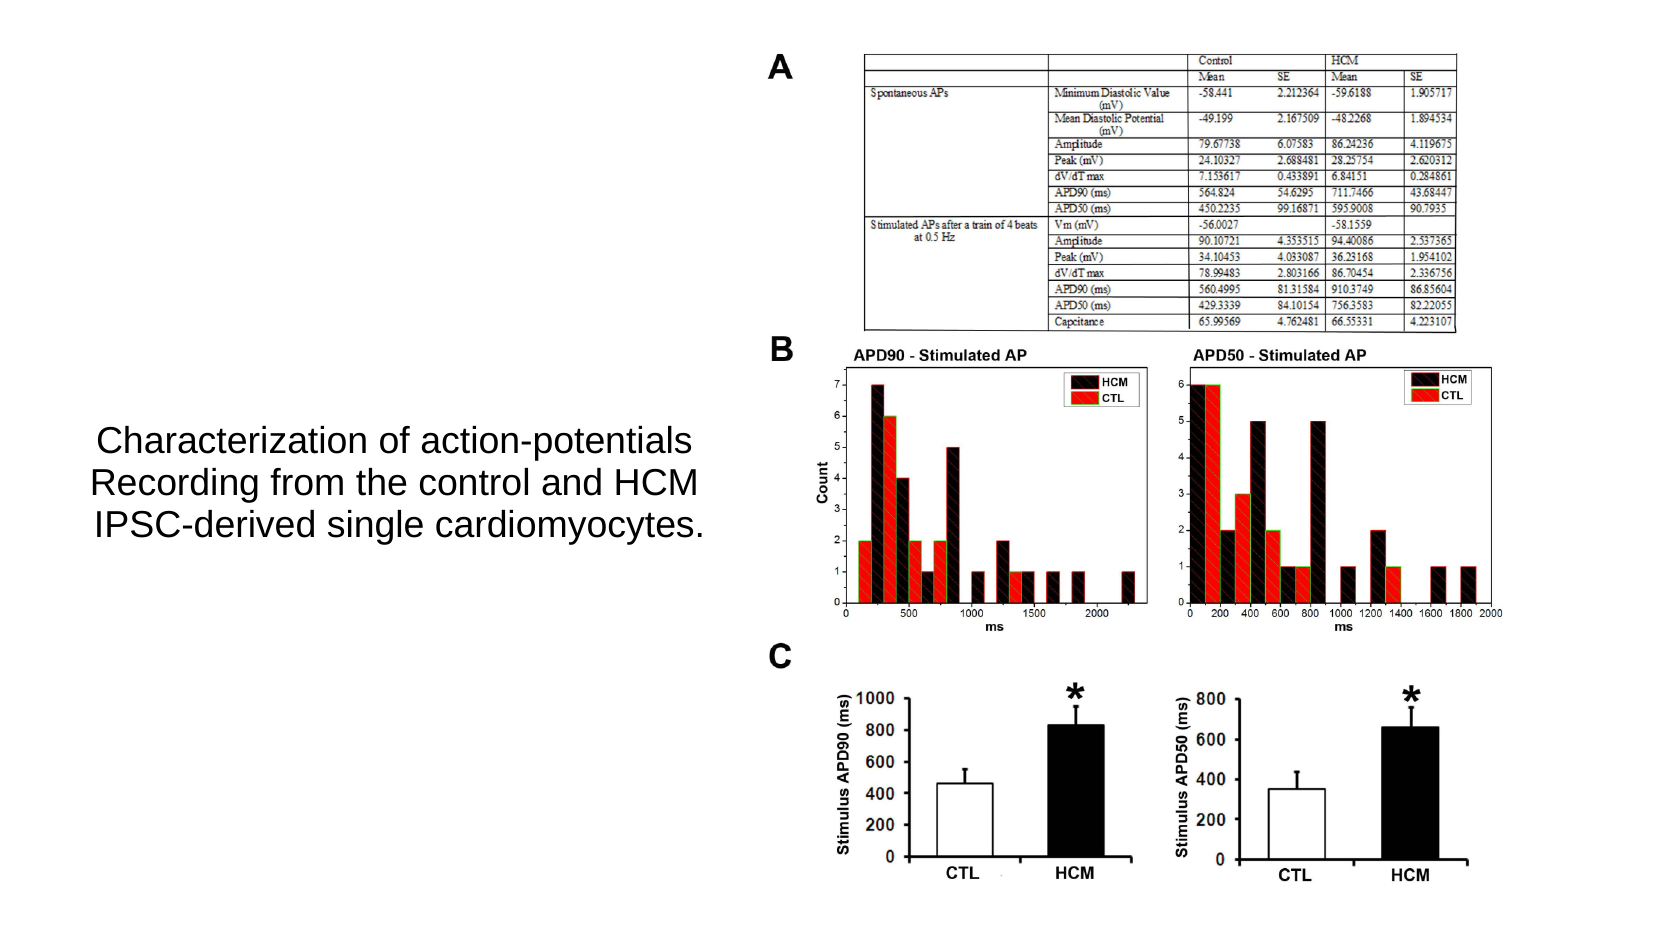

Characterization of action-potentials
Recording from the control and HCM
IPSC-derived single cardiomyocytes.